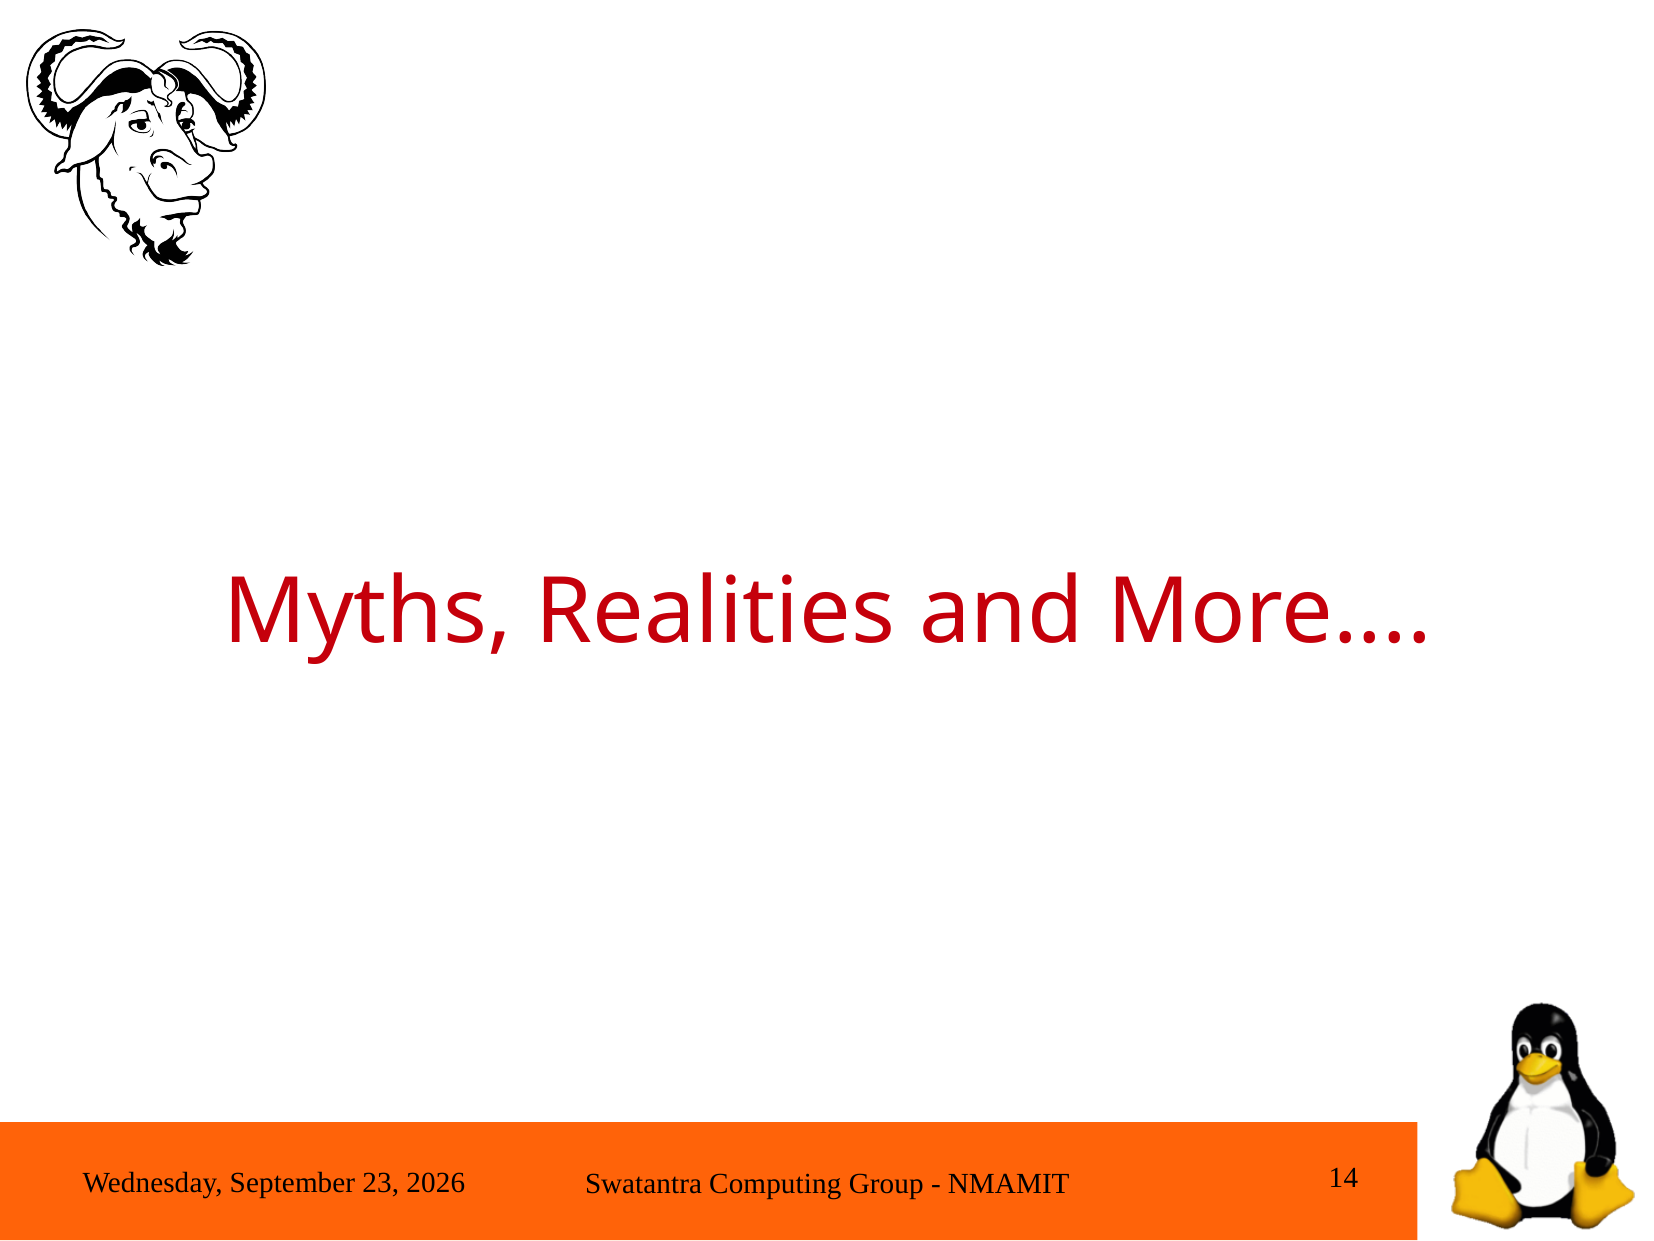

# Myths, Realities and More....
14
Swatantra Computing Group - NMAMIT